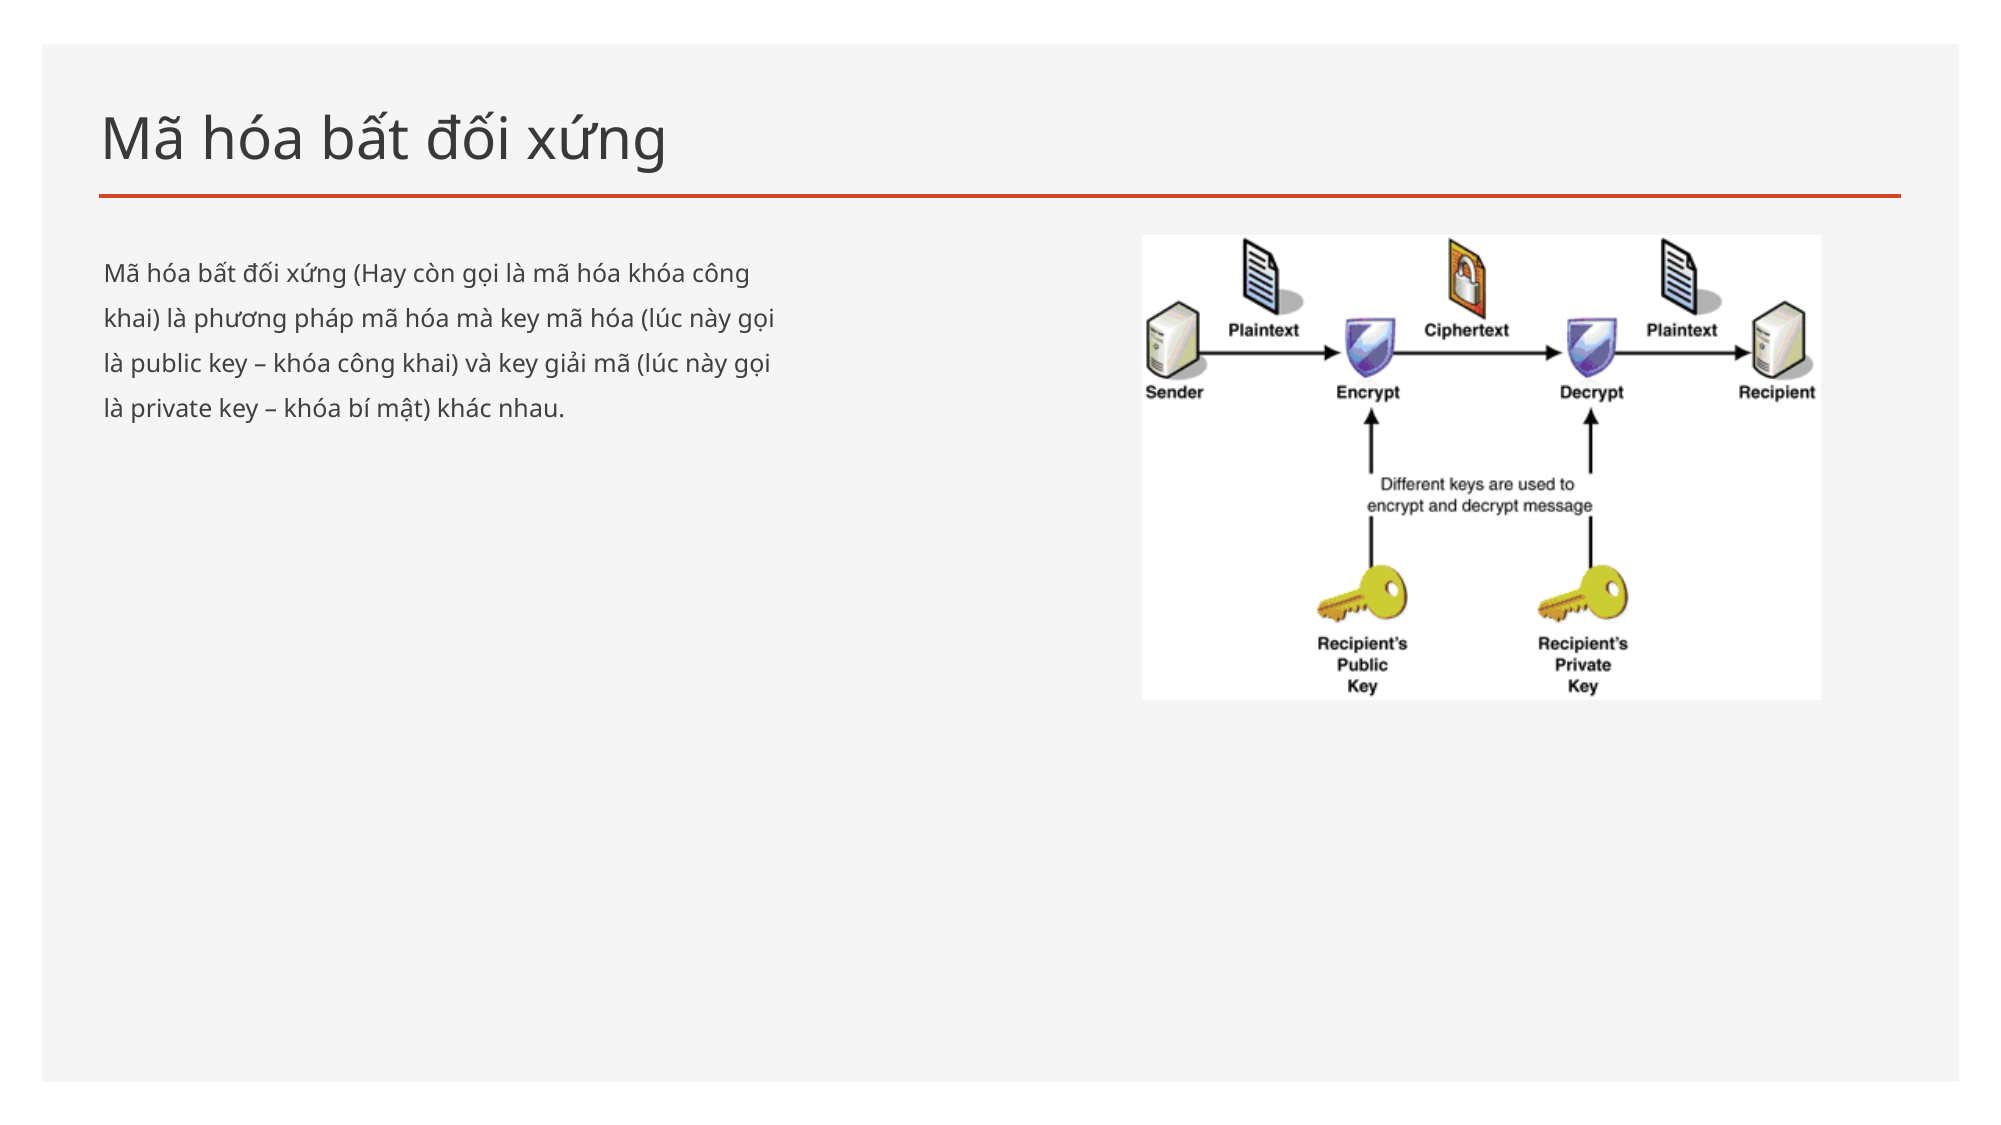

# Mã hóa bất đối xứng
Mã hóa bất đối xứng (Hay còn gọi là mã hóa khóa công khai) là phương pháp mã hóa mà key mã hóa (lúc này gọi là public key – khóa công khai) và key giải mã (lúc này gọi là private key – khóa bí mật) khác nhau.